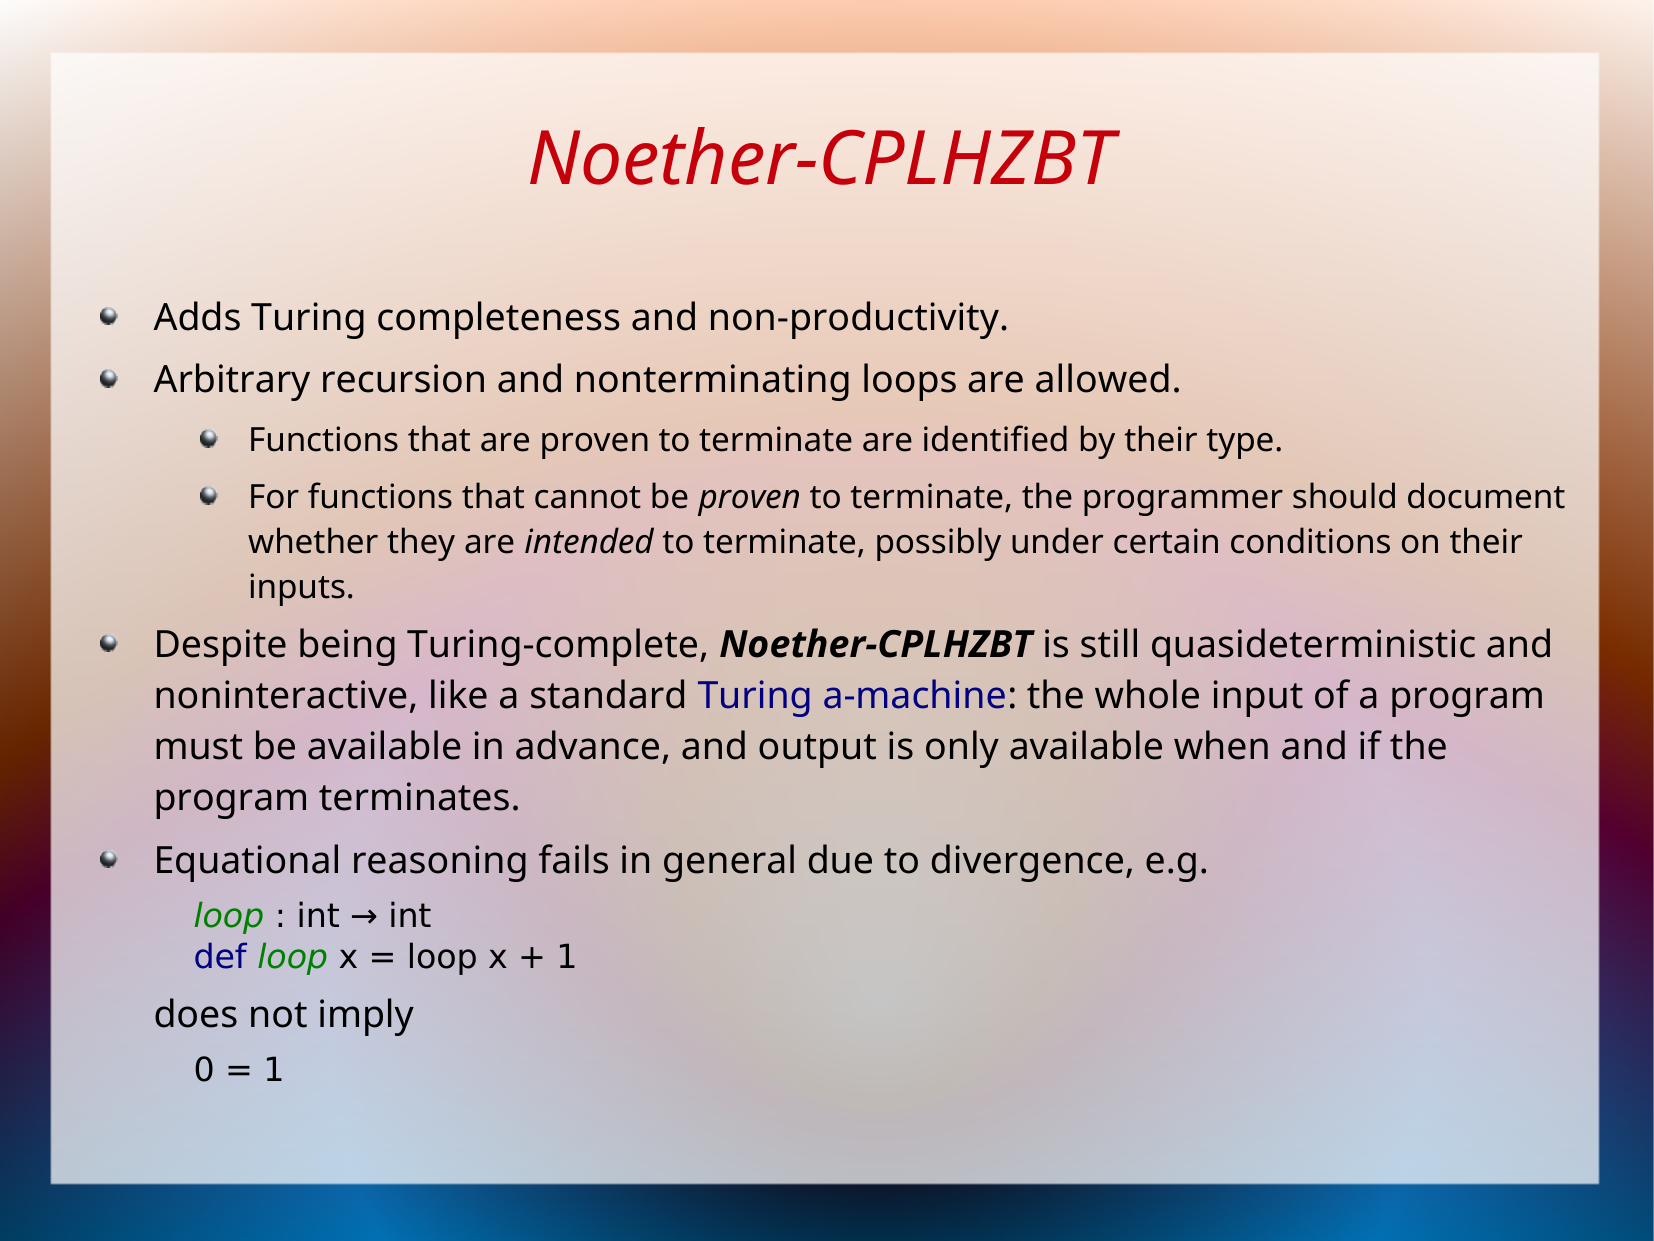

# Noether-CPLHZBT
Adds Turing completeness and non-productivity.
Arbitrary recursion and nonterminating loops are allowed.
Functions that are proven to terminate are identified by their type.
For functions that cannot be proven to terminate, the programmer should document whether they are intended to terminate, possibly under certain conditions on their inputs.
Despite being Turing-complete, Noether-CPLHZBT is still quasideterministic and noninteractive, like a standard Turing a-machine: the whole input of a program must be available in advance, and output is only available when and if the program terminates.
Equational reasoning fails in general due to divergence, e.g.
 loop : int → int
 def loop x = loop x + 1
does not imply
 0 = 1